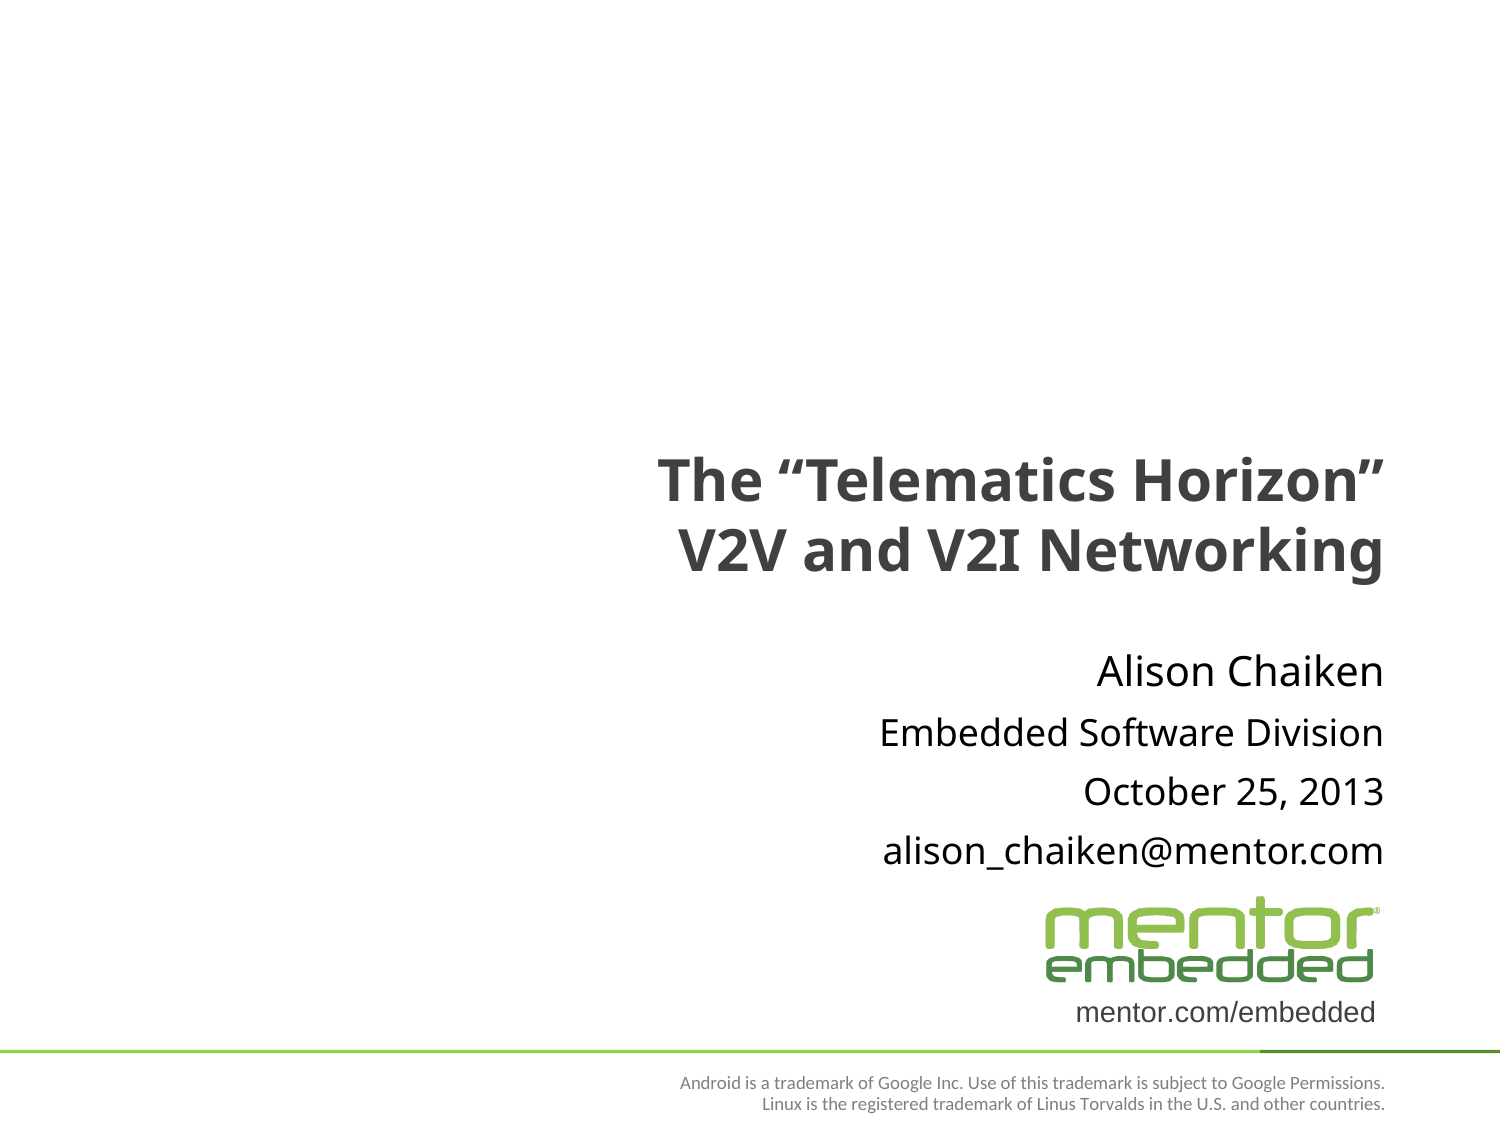

The “Telematics Horizon”
V2V and V2I Networking
# Alison Chaiken
Embedded Software Division
October 25, 2013
alison_chaiken@mentor.com